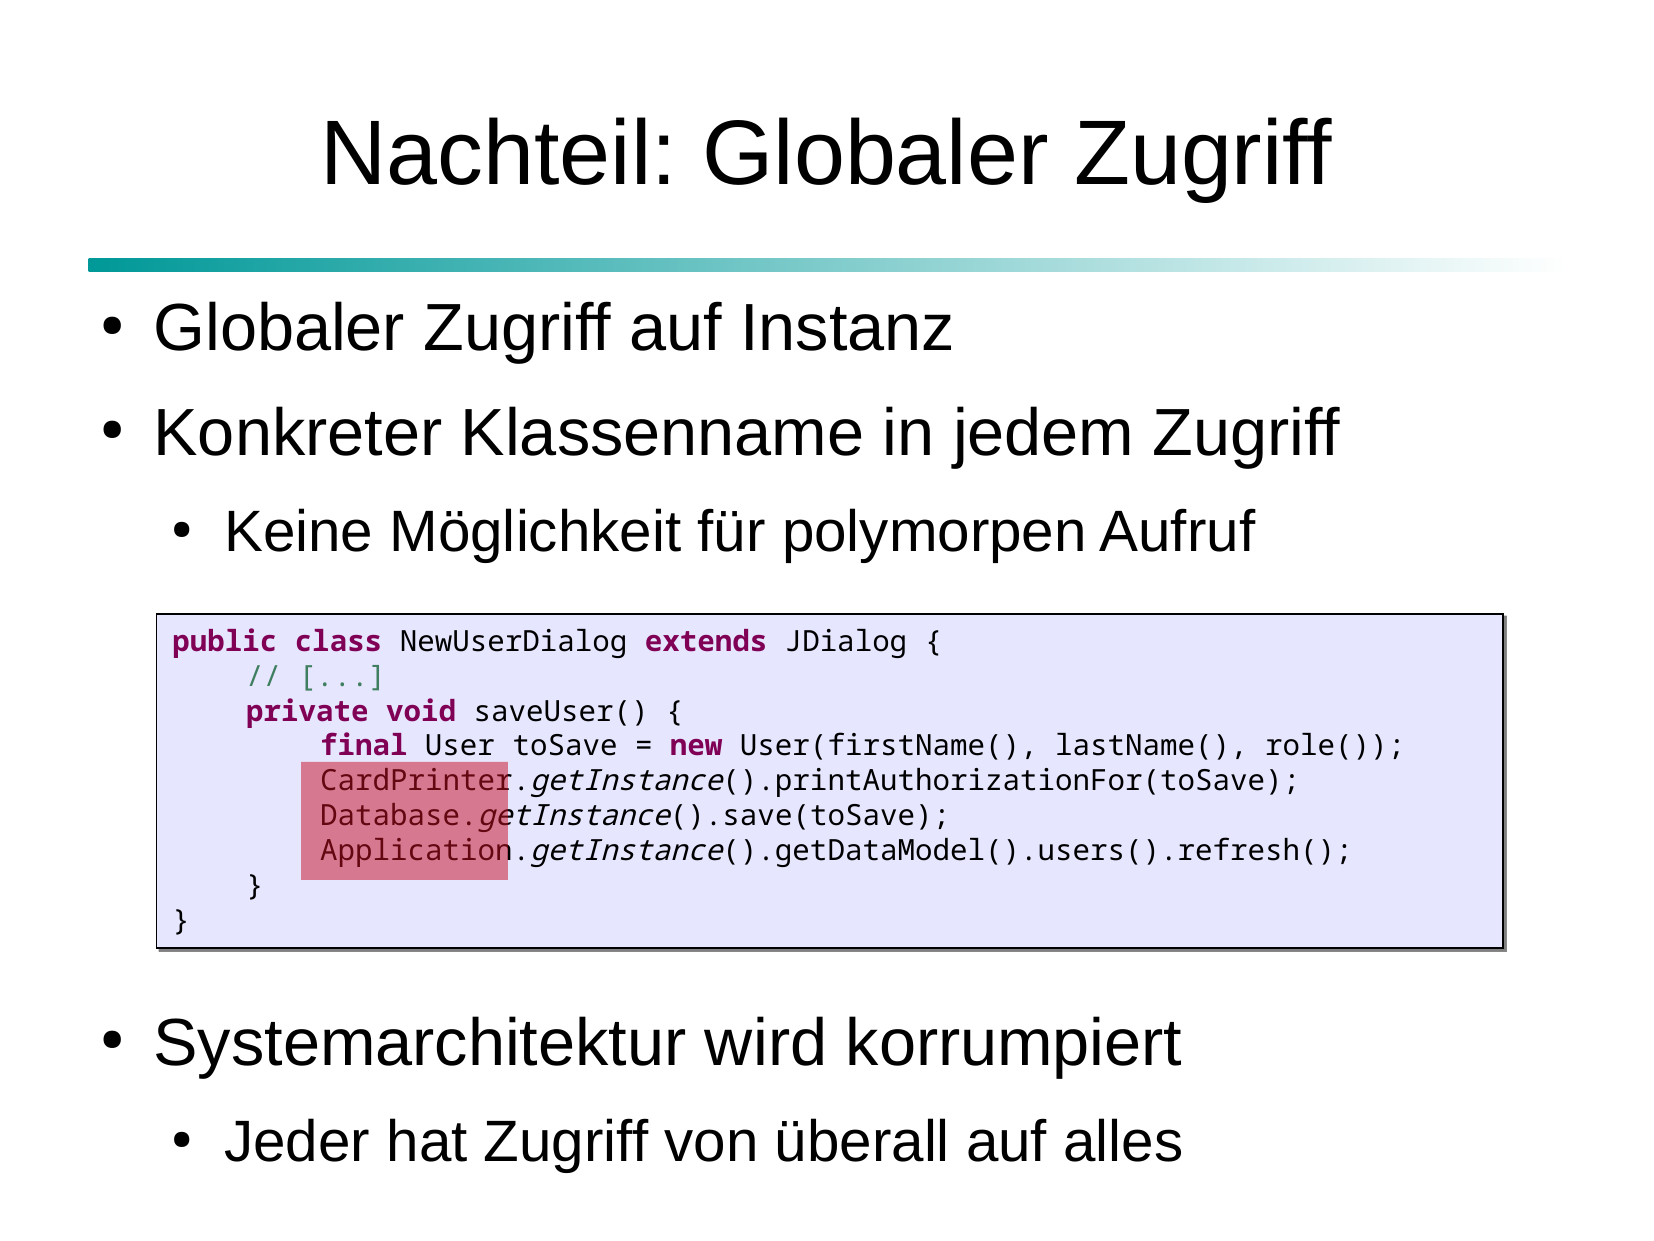

# Nachteil: Globaler Zugriff
Globaler Zugriff auf Instanz
Konkreter Klassenname in jedem Zugriff
Keine Möglichkeit für polymorpen Aufruf
Systemarchitektur wird korrumpiert
Jeder hat Zugriff von überall auf alles
public class NewUserDialog extends JDialog {
	// [...]
	private void saveUser() {
		final User toSave = new User(firstName(), lastName(), role());
		CardPrinter.getInstance().printAuthorizationFor(toSave);
		Database.getInstance().save(toSave);
		Application.getInstance().getDataModel().users().refresh();
	}
}